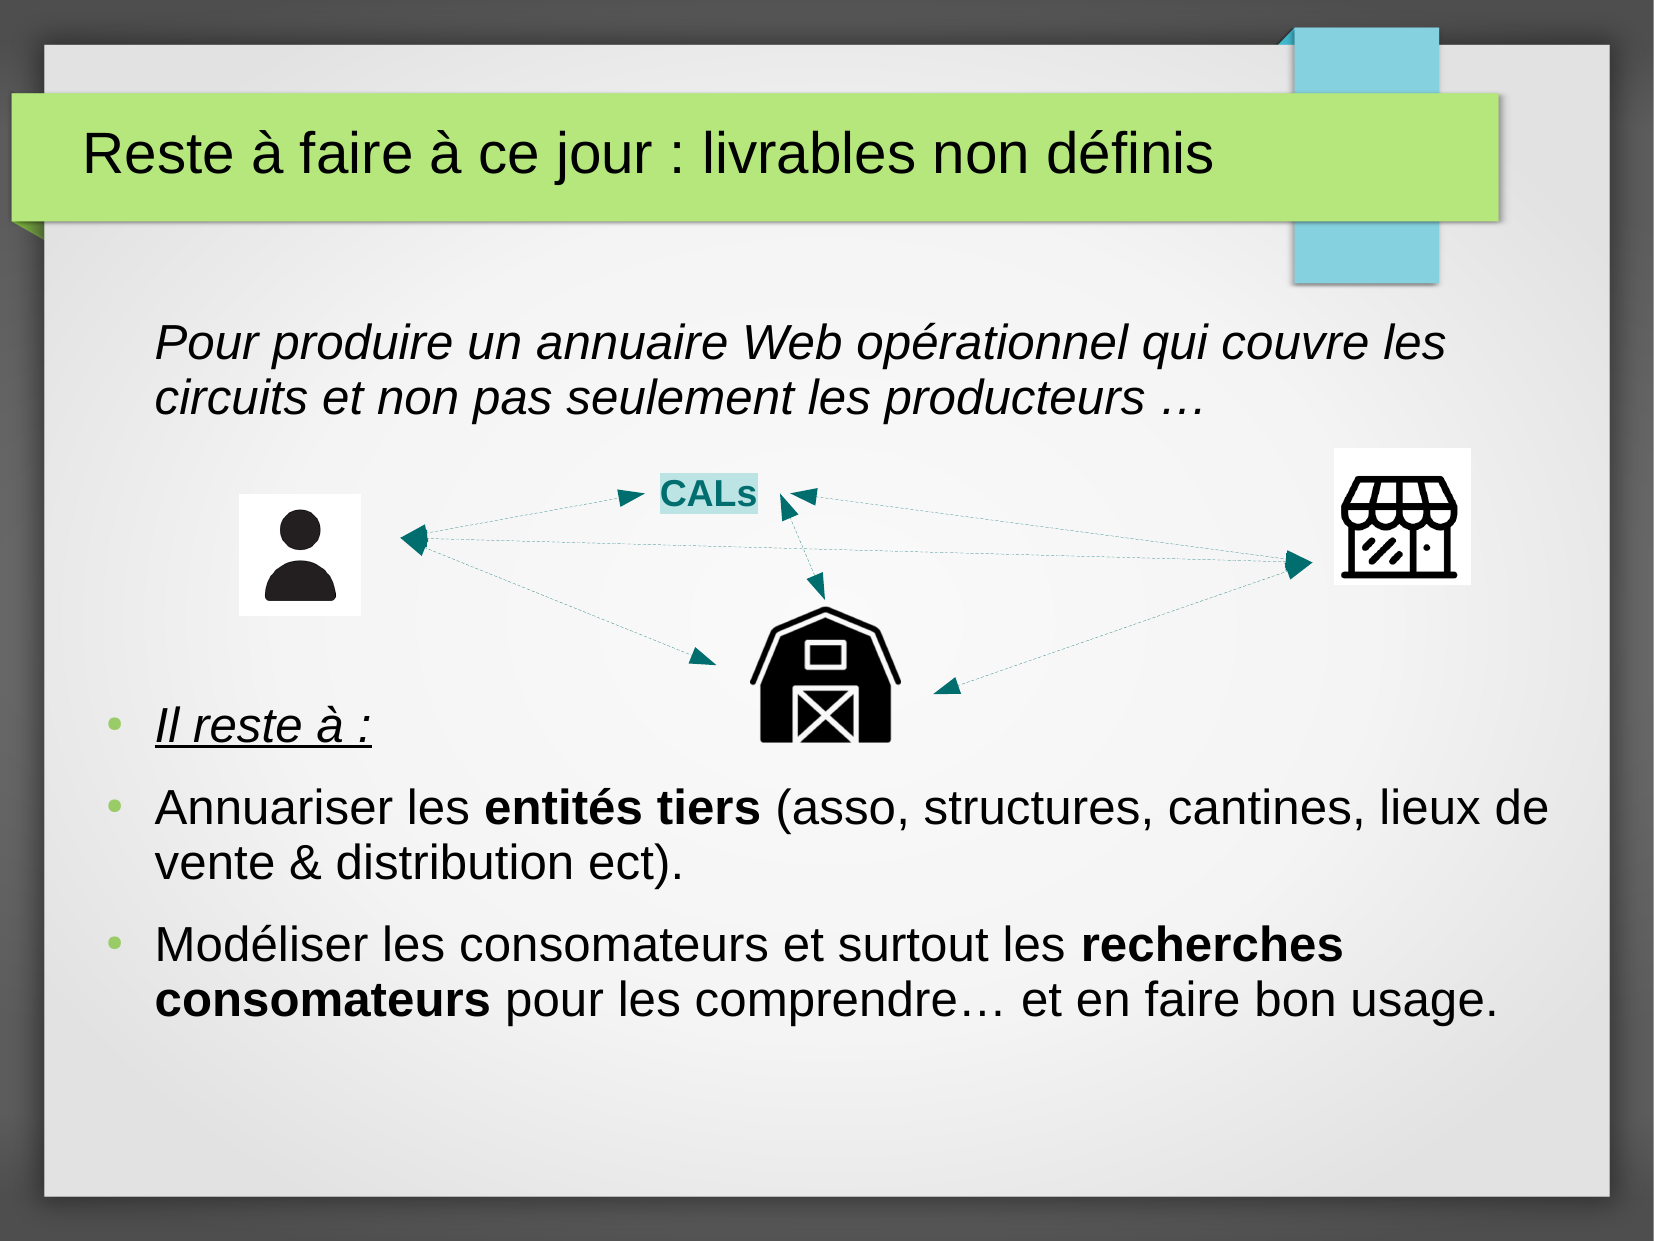

# Reste à faire à ce jour : livrables non définis
Pour produire un annuaire Web opérationnel qui couvre les circuits et non pas seulement les producteurs …
Il reste à :
Annuariser les entités tiers (asso, structures, cantines, lieux de vente & distribution ect).
Modéliser les consomateurs et surtout les recherches consomateurs pour les comprendre… et en faire bon usage.
CALs